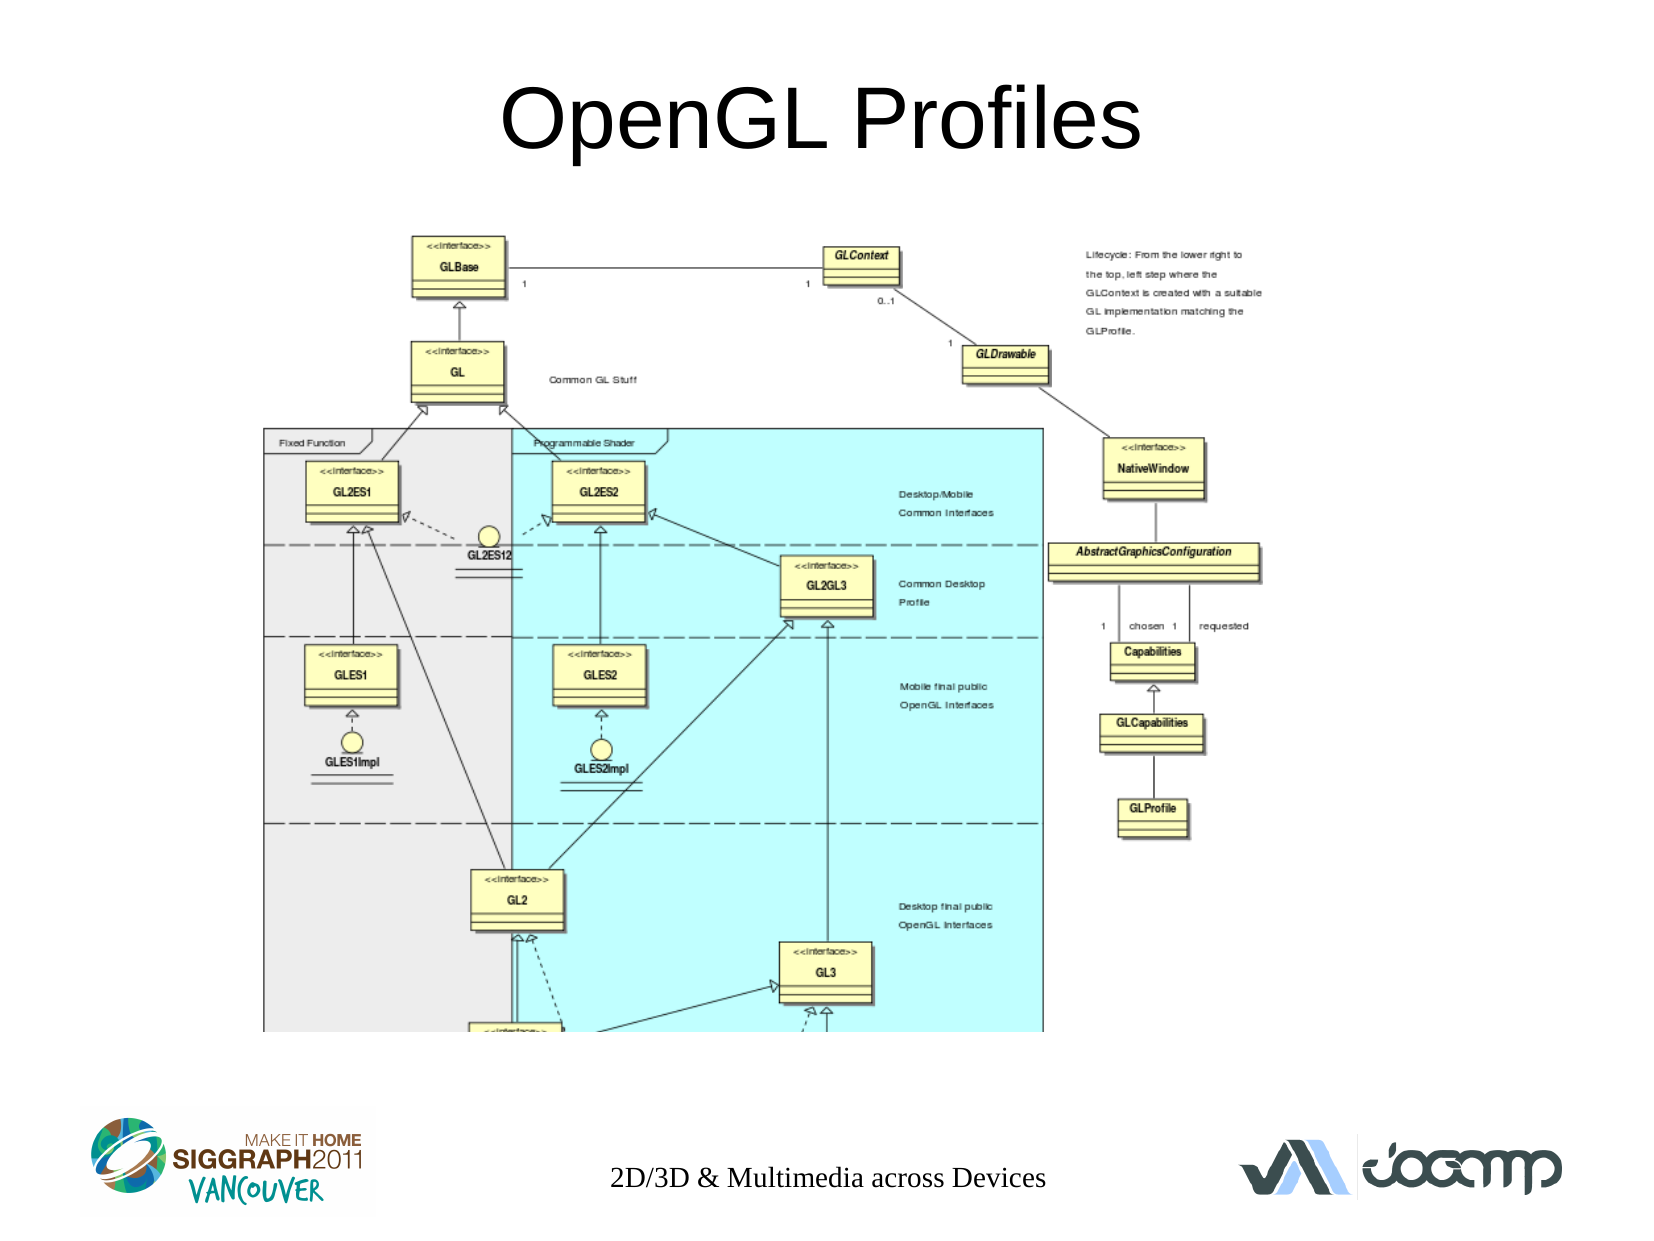

# OpenGL Profiles
2D/3D & Multimedia across Devices